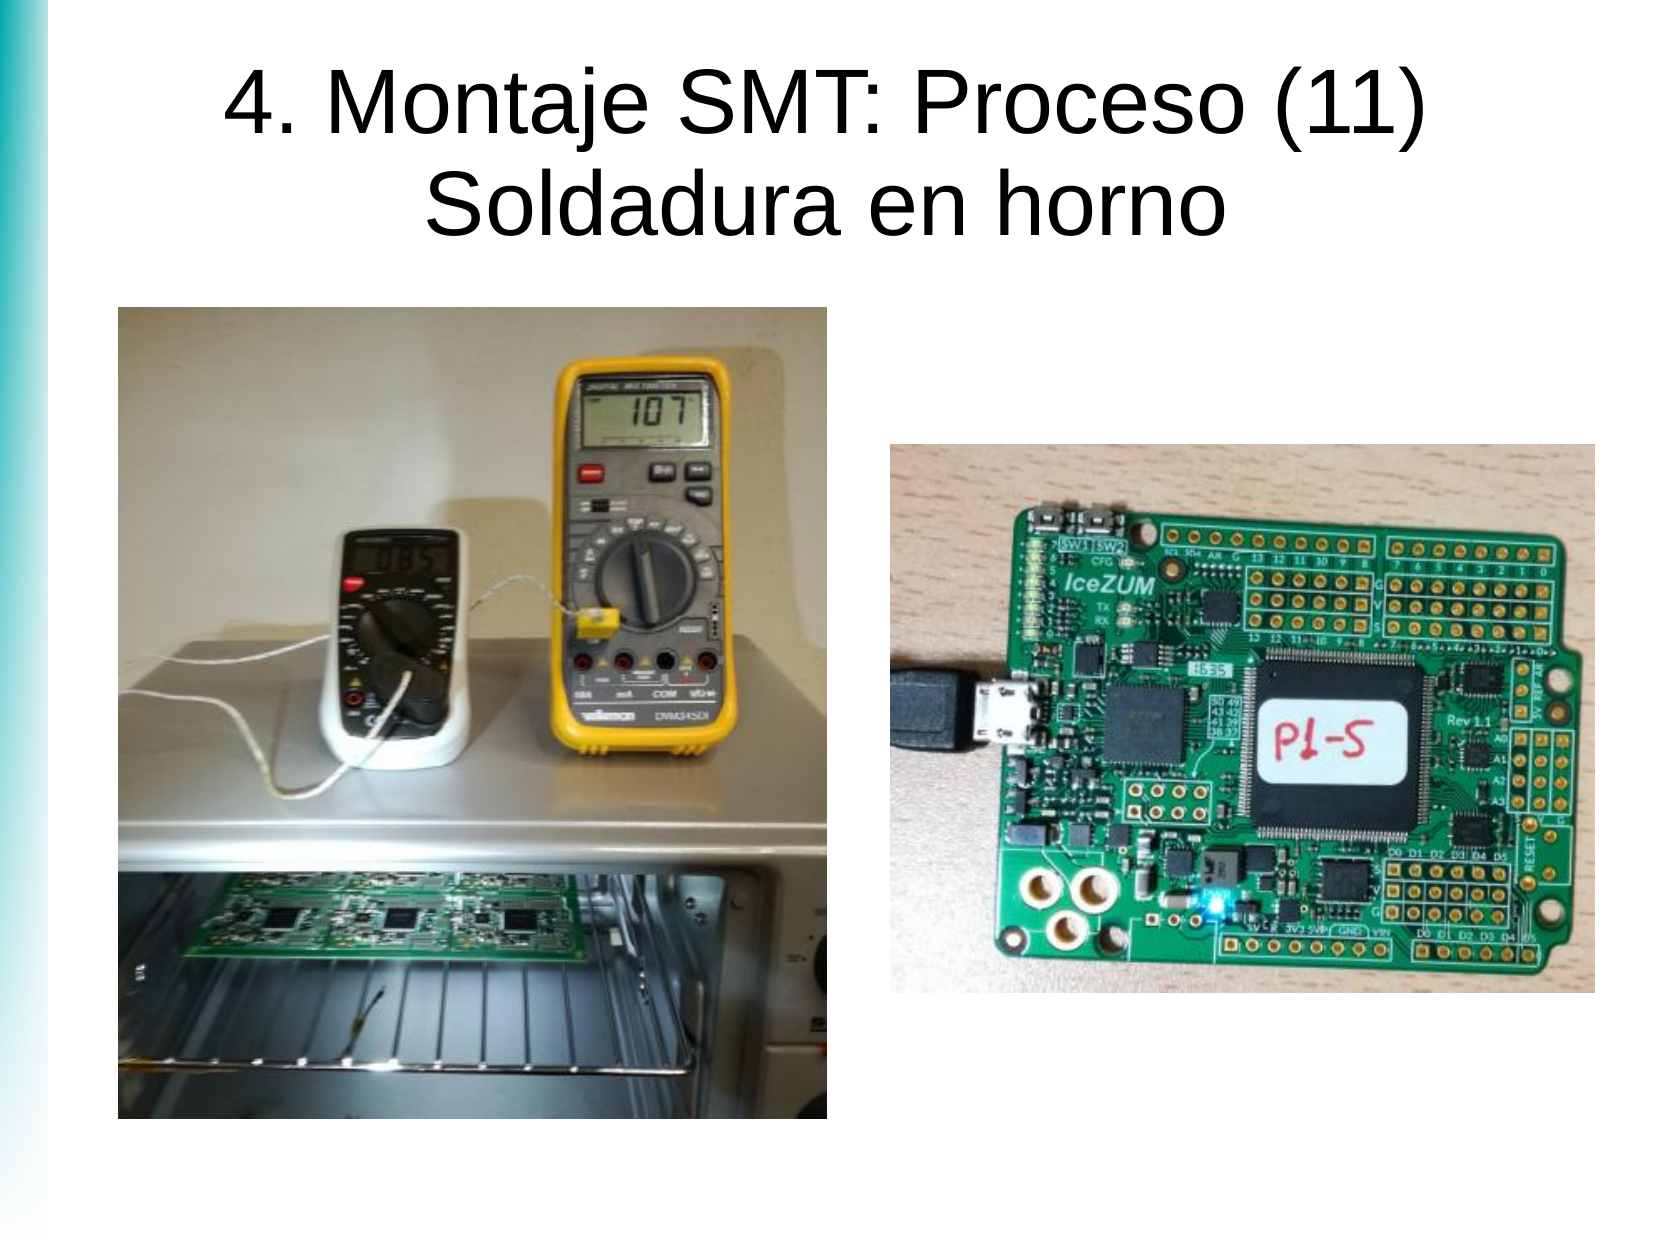

# 4. Montaje SMT: Proceso (11) Soldadura en horno